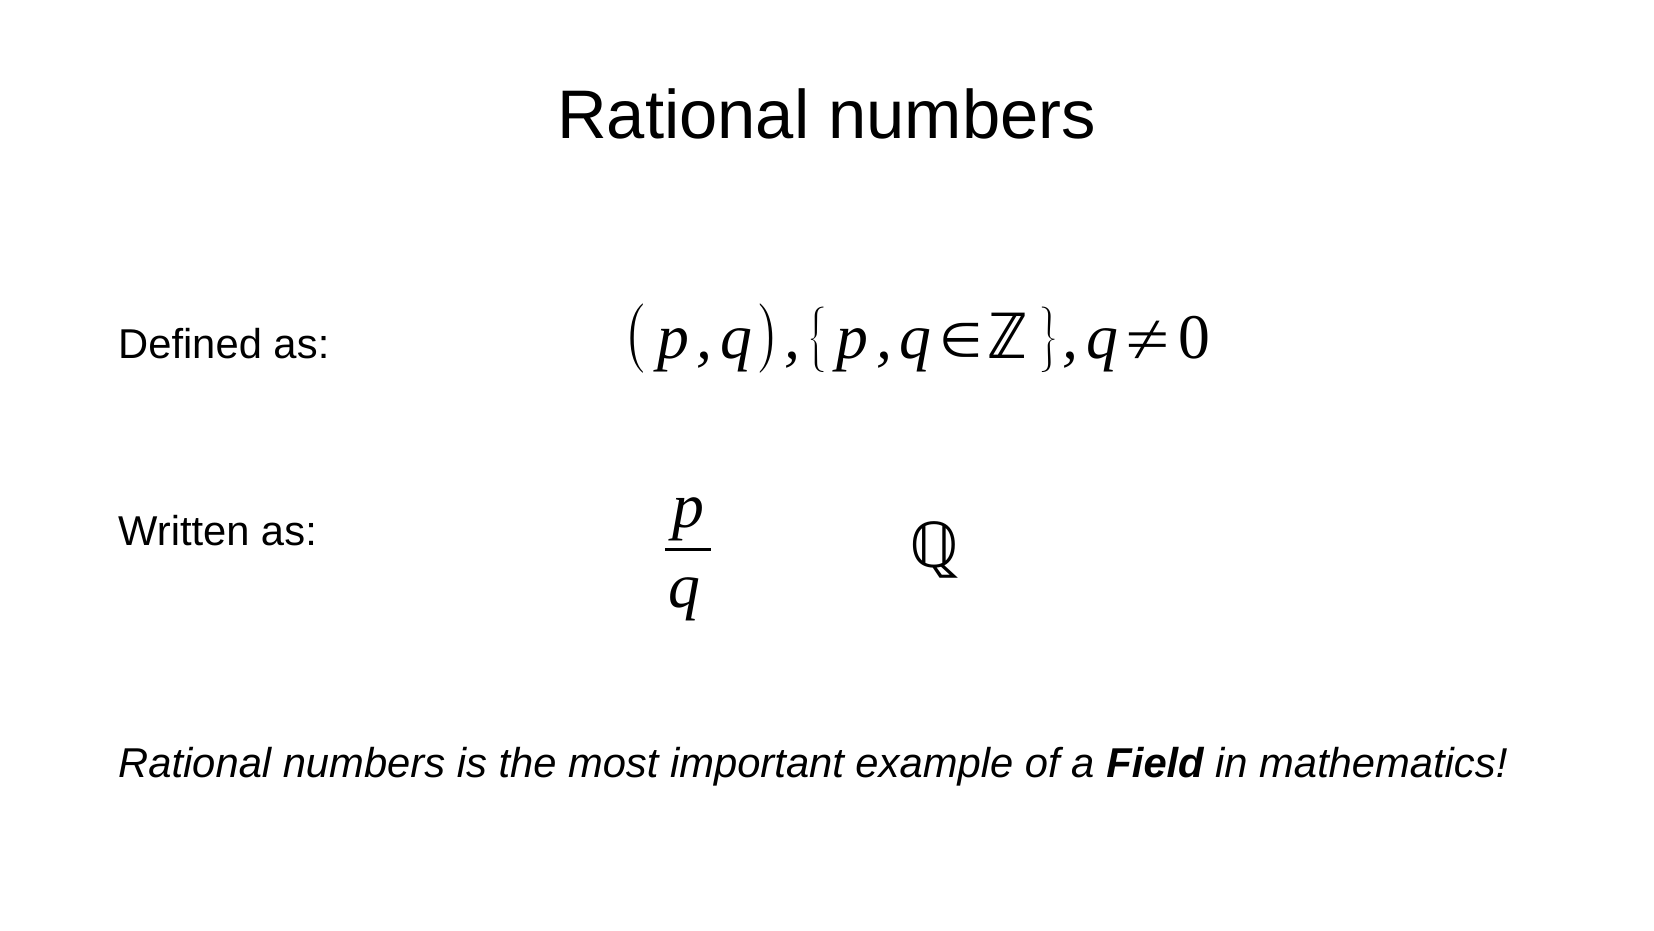

Rational numbers
# Defined as:
Written as:
Rational numbers is the most important example of a Field in mathematics!